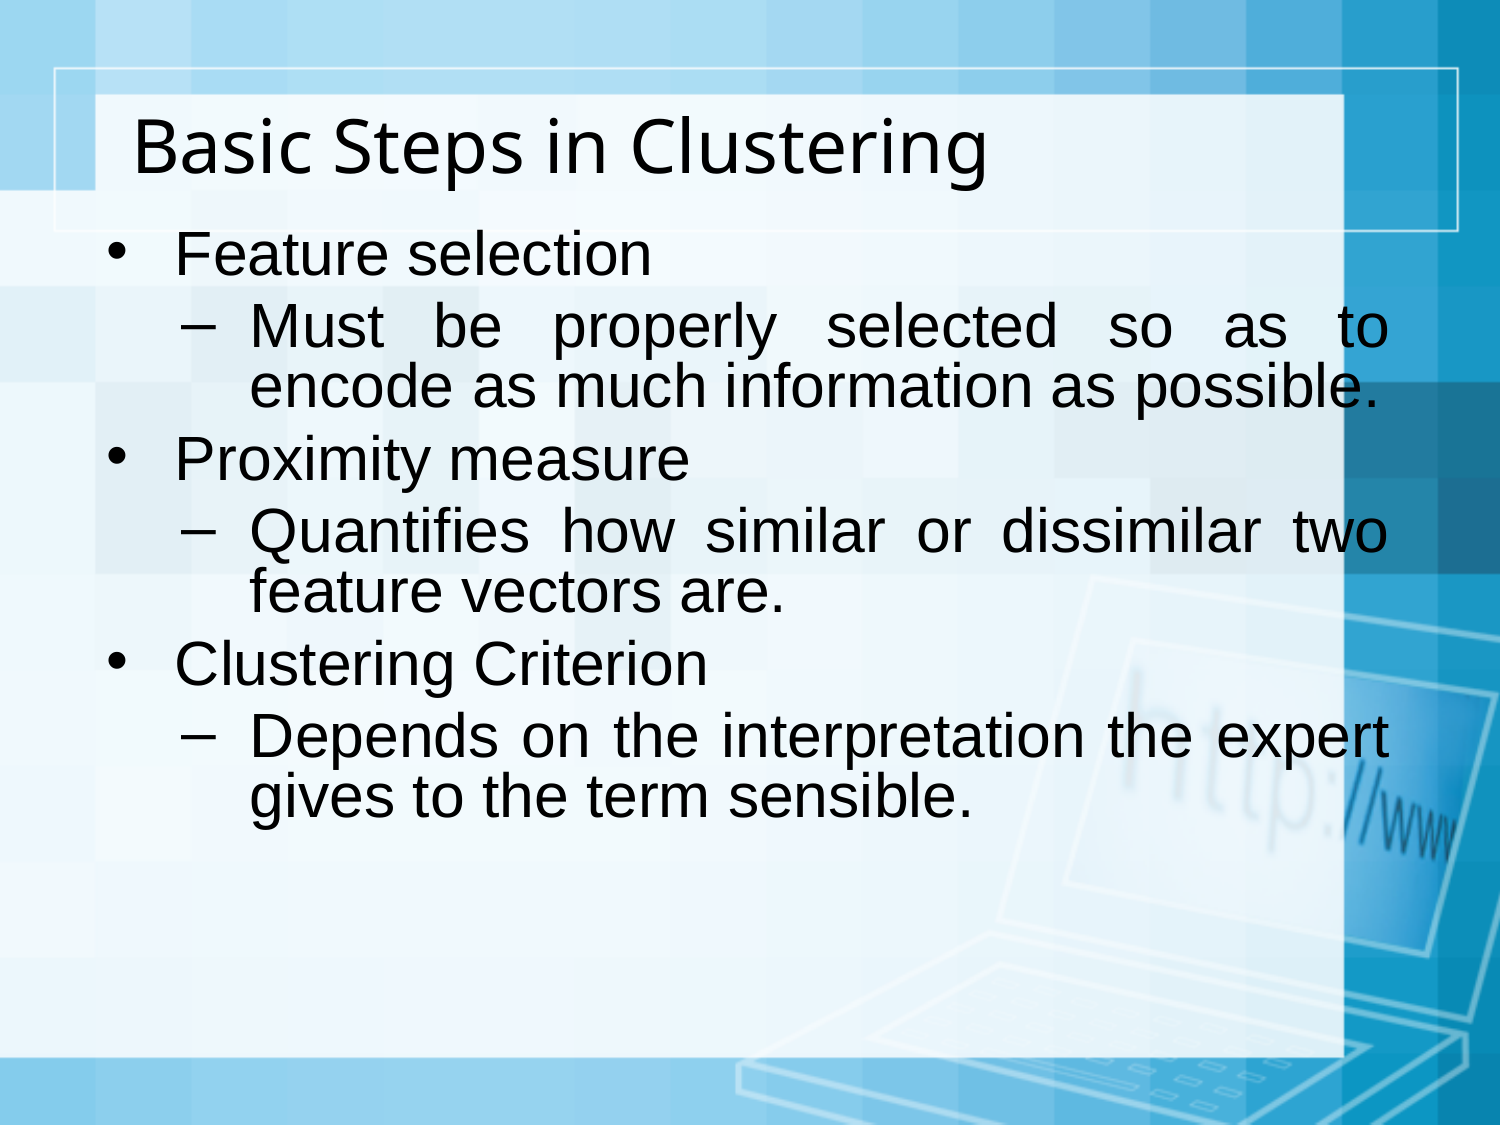

# Basic Steps in Clustering
Feature selection
Must be properly selected so as to encode as much information as possible.
Proximity measure
Quantifies how similar or dissimilar two feature vectors are.
Clustering Criterion
Depends on the interpretation the expert gives to the term sensible.